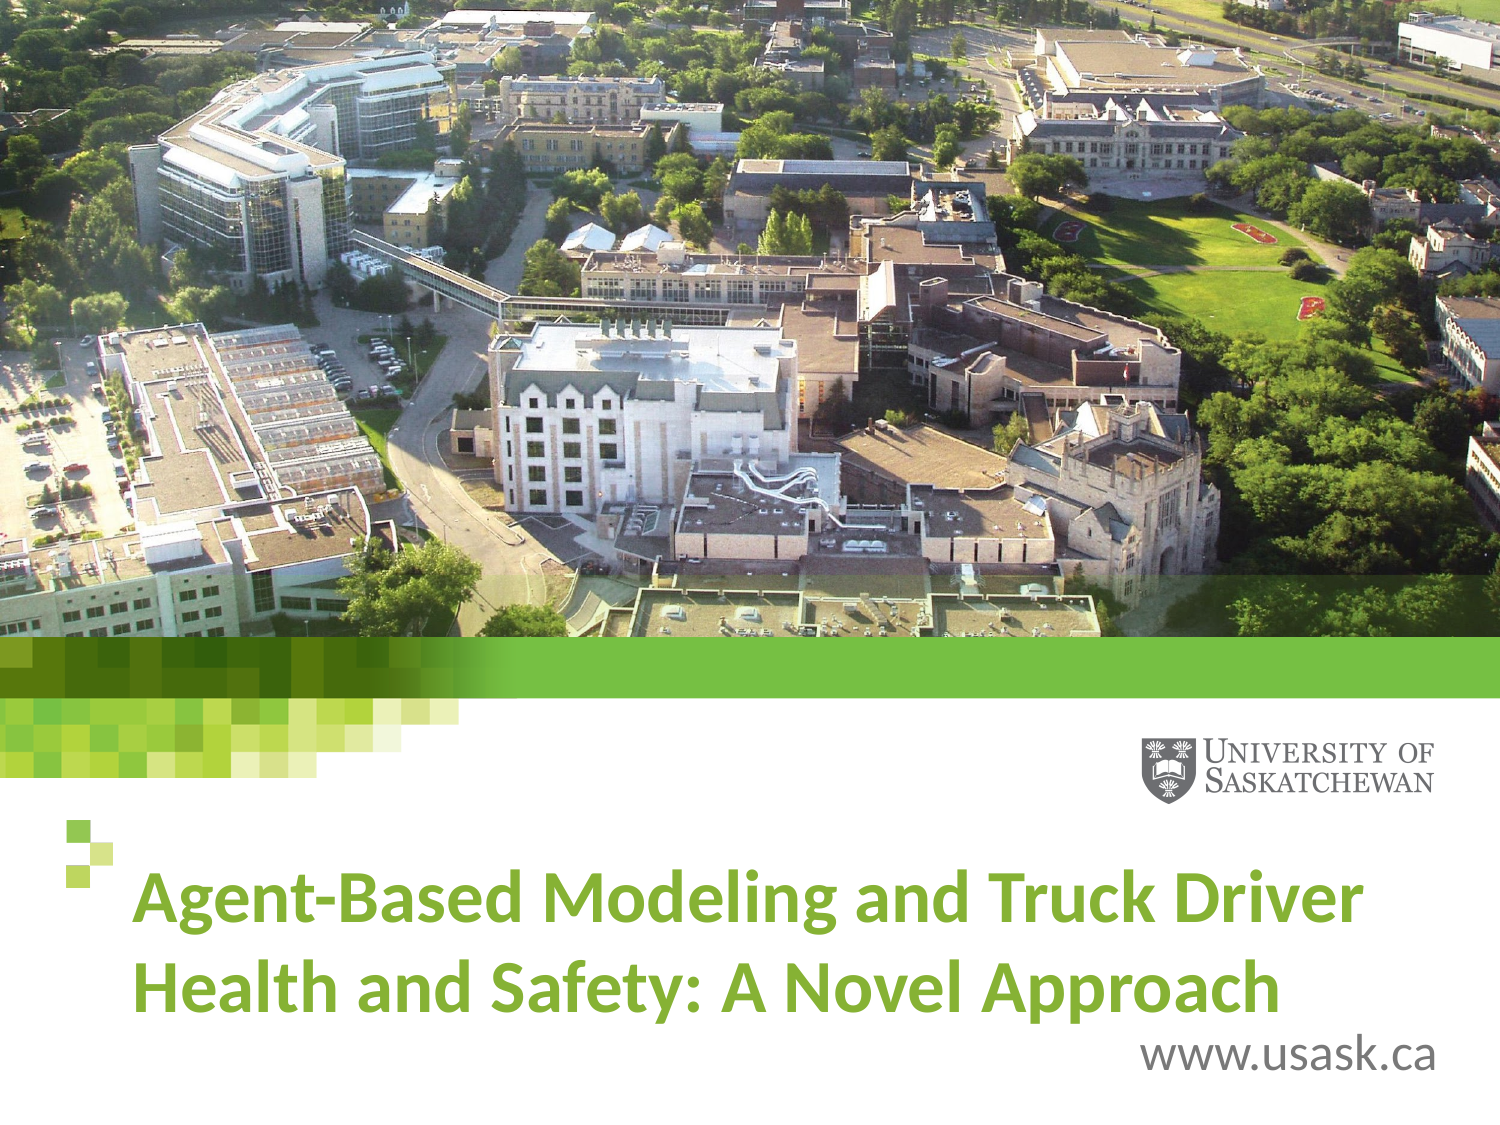

Agent-Based Modeling and Truck Driver Health and Safety: A Novel Approach
www.usask.ca